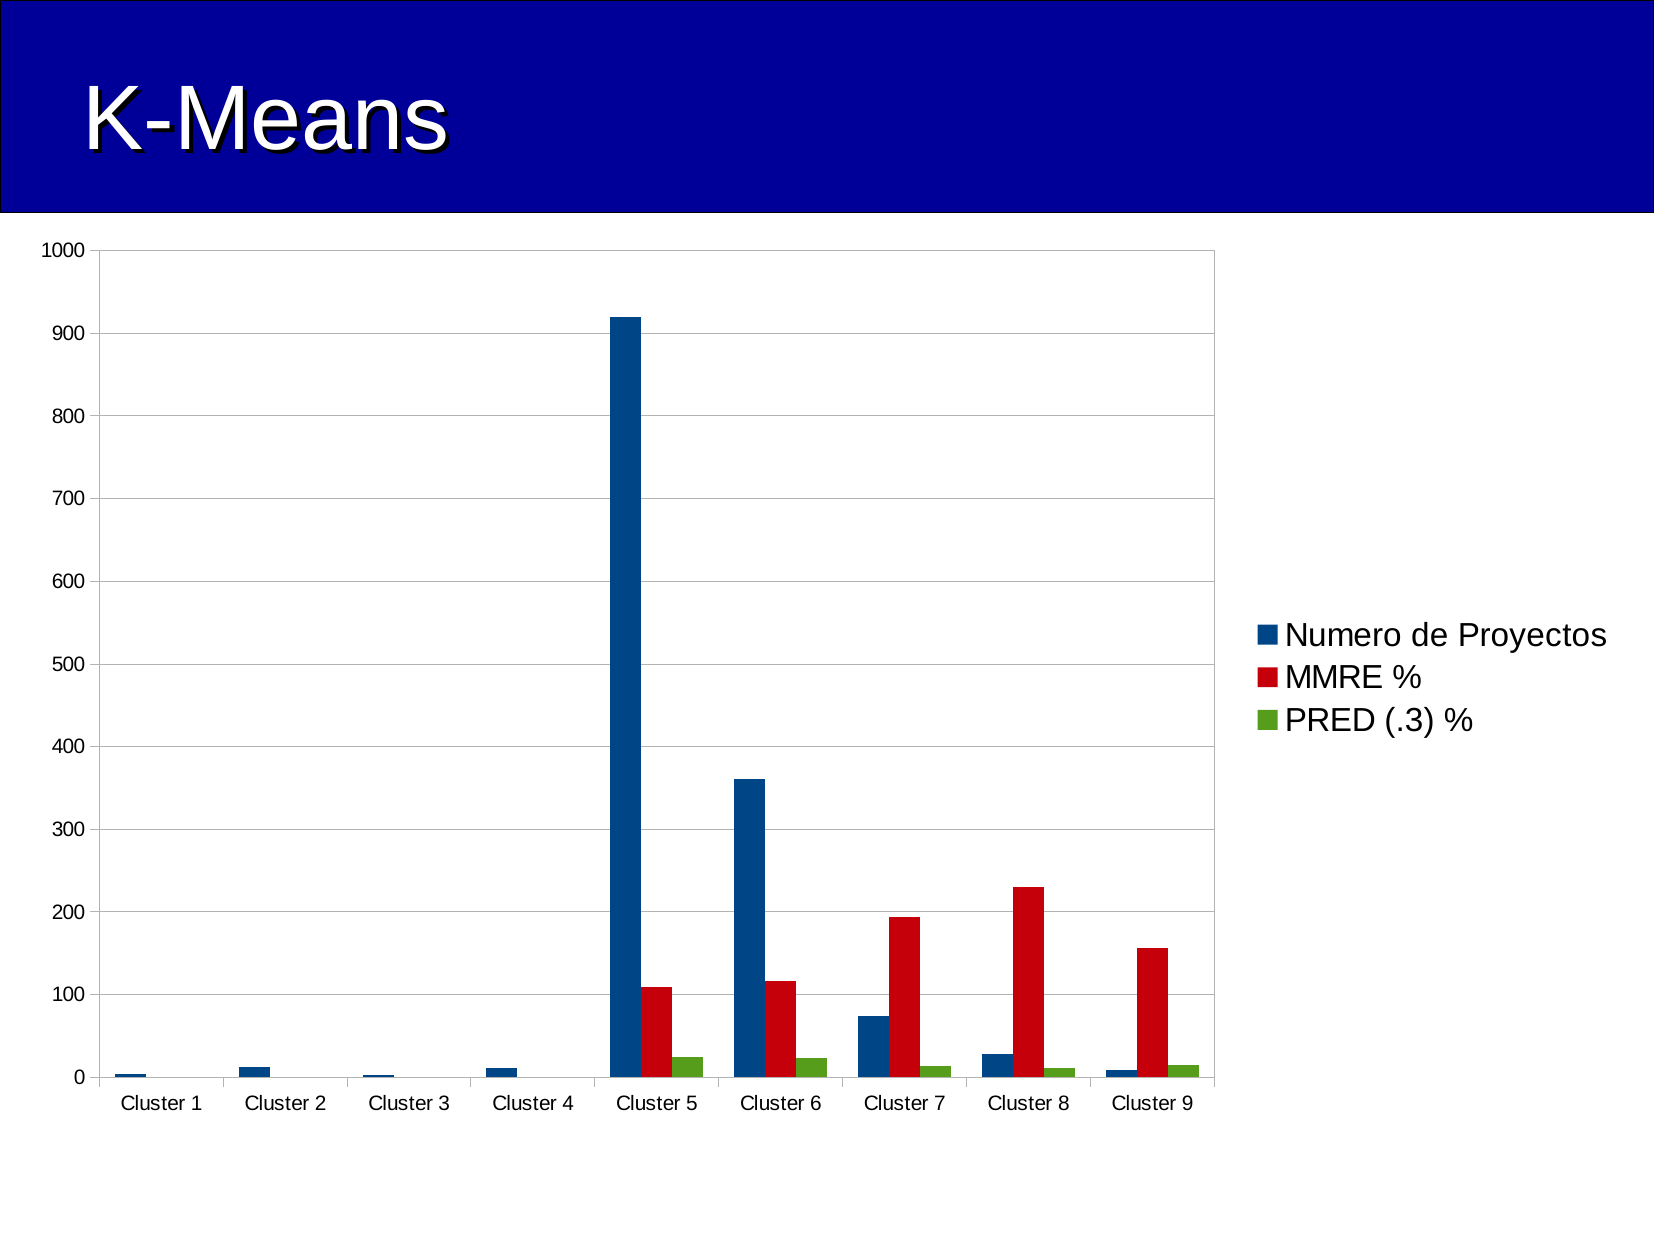

# K-Means
### Chart
| Category | Numero de Proyectos | MMRE % | PRED (.3) % |
|---|---|---|---|
| Cluster 1 | 4.0 | None | None |
| Cluster 2 | 12.0 | None | None |
| Cluster 3 | 3.0 | None | None |
| Cluster 4 | 11.0 | None | None |
| Cluster 5 | 920.0 | 109.68 | 24.34 |
| Cluster 6 | 361.0 | 116.81 | 23.26 |
| Cluster 7 | 74.0 | 193.5 | 13.51 |
| Cluster 8 | 28.0 | 229.58 | 10.71 |
| Cluster 9 | 9.0 | 155.92 | 14.74 |